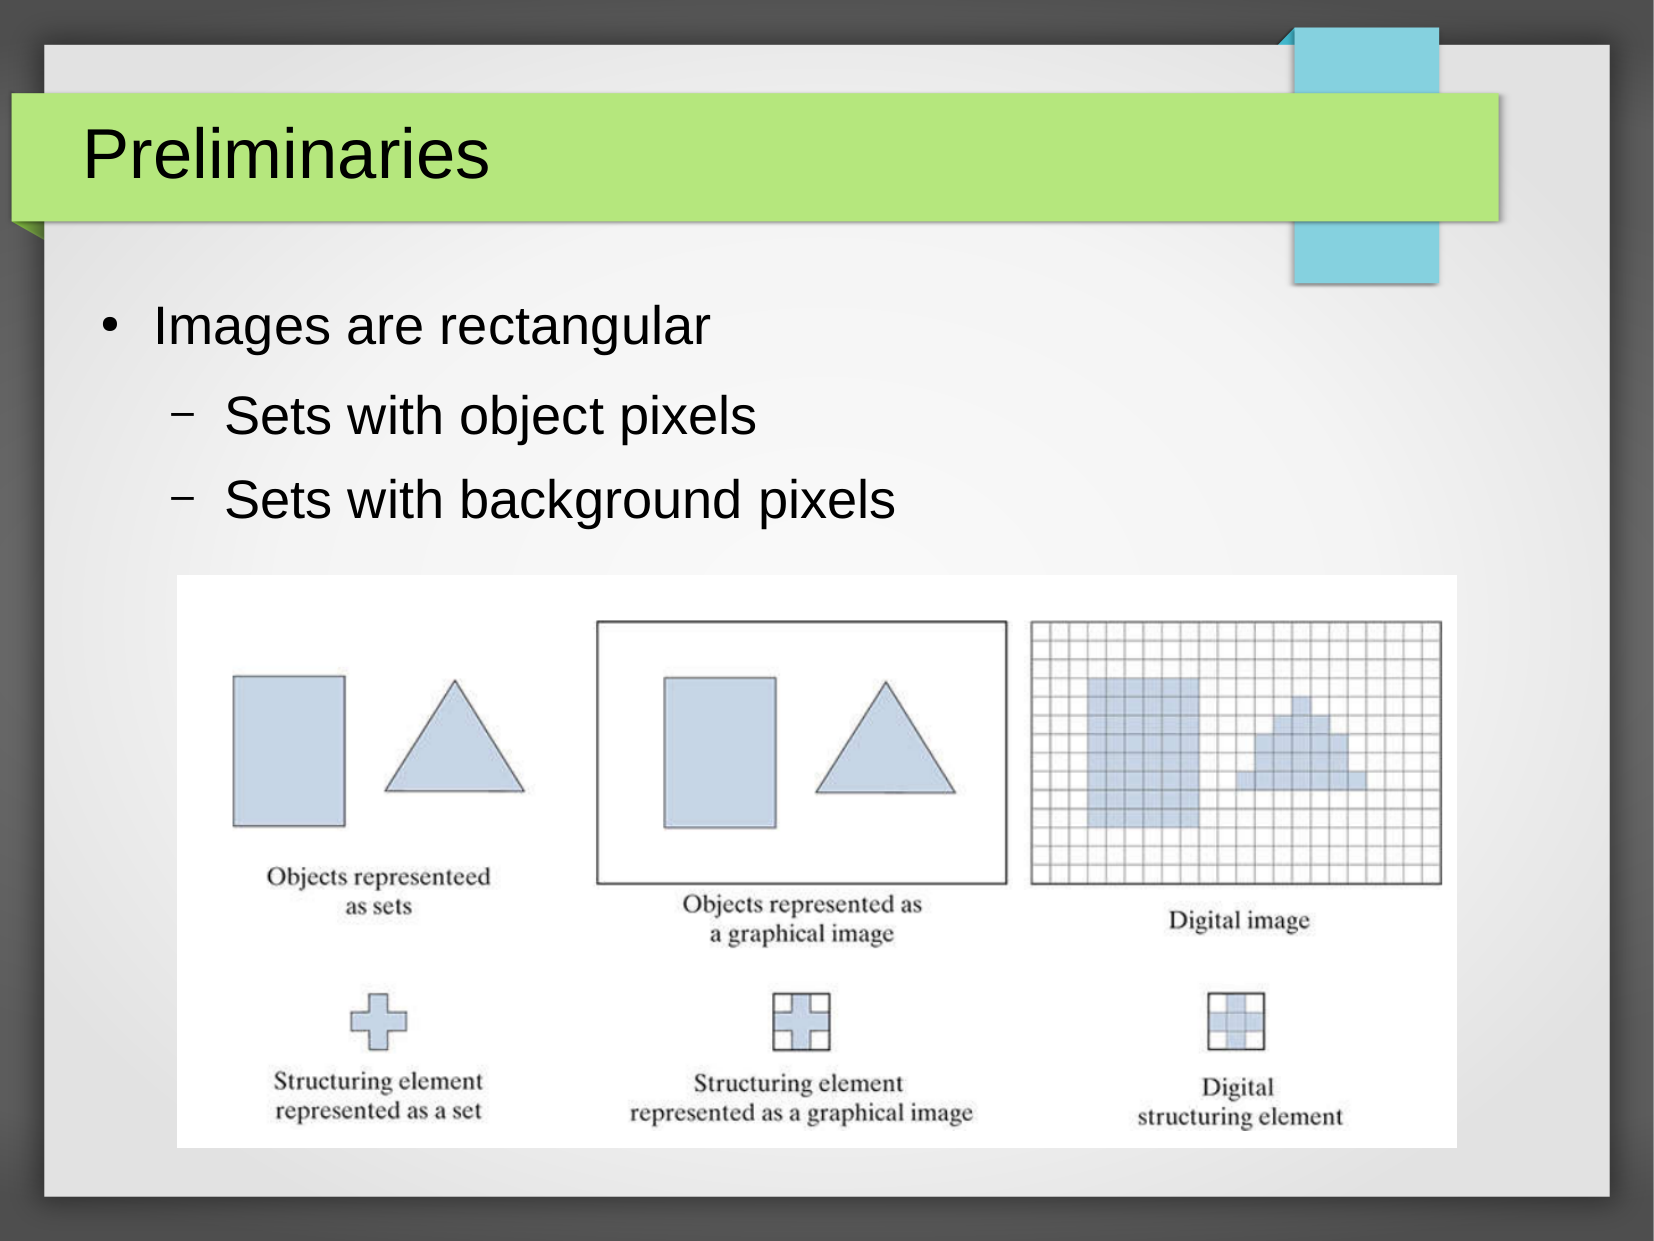

# Preliminaries
Images are rectangular
Sets with object pixels
Sets with background pixels